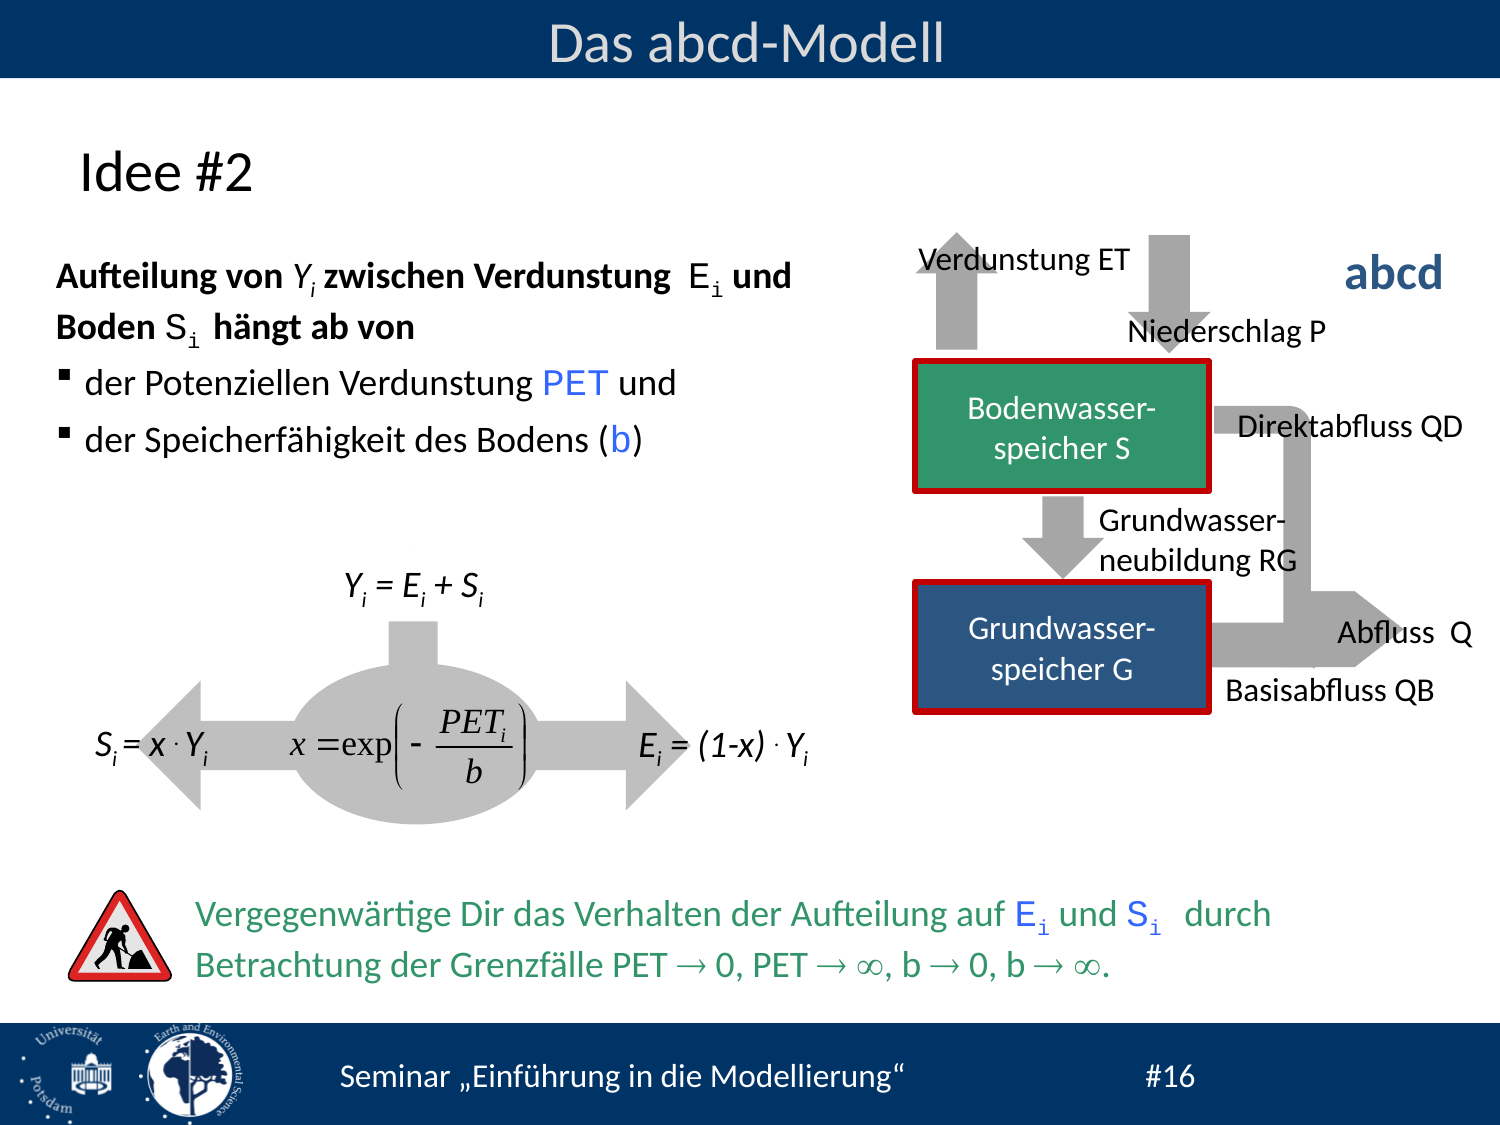

Das abcd-Modell
Idee #2
Verdunstung ET
abcd
Niederschlag P
Bodenwasser-
speicher S
Direktabfluss QD
Grundwasser-
neubildung RG
Grundwasser-
speicher G
Abfluss Q
Basisabfluss QB
Aufteilung von Yi zwischen Verdunstung Ei und Boden Si hängt ab von
der Potenziellen Verdunstung PET und
der Speicherfähigkeit des Bodens (b)
Si = x . Yi
Ei = (1-x) . Yi
Yi = Ei + Si
Vergegenwärtige Dir das Verhalten der Aufteilung auf Ei und Si durch Betrachtung der Grenzfälle PET  0, PET  , b  0, b  .